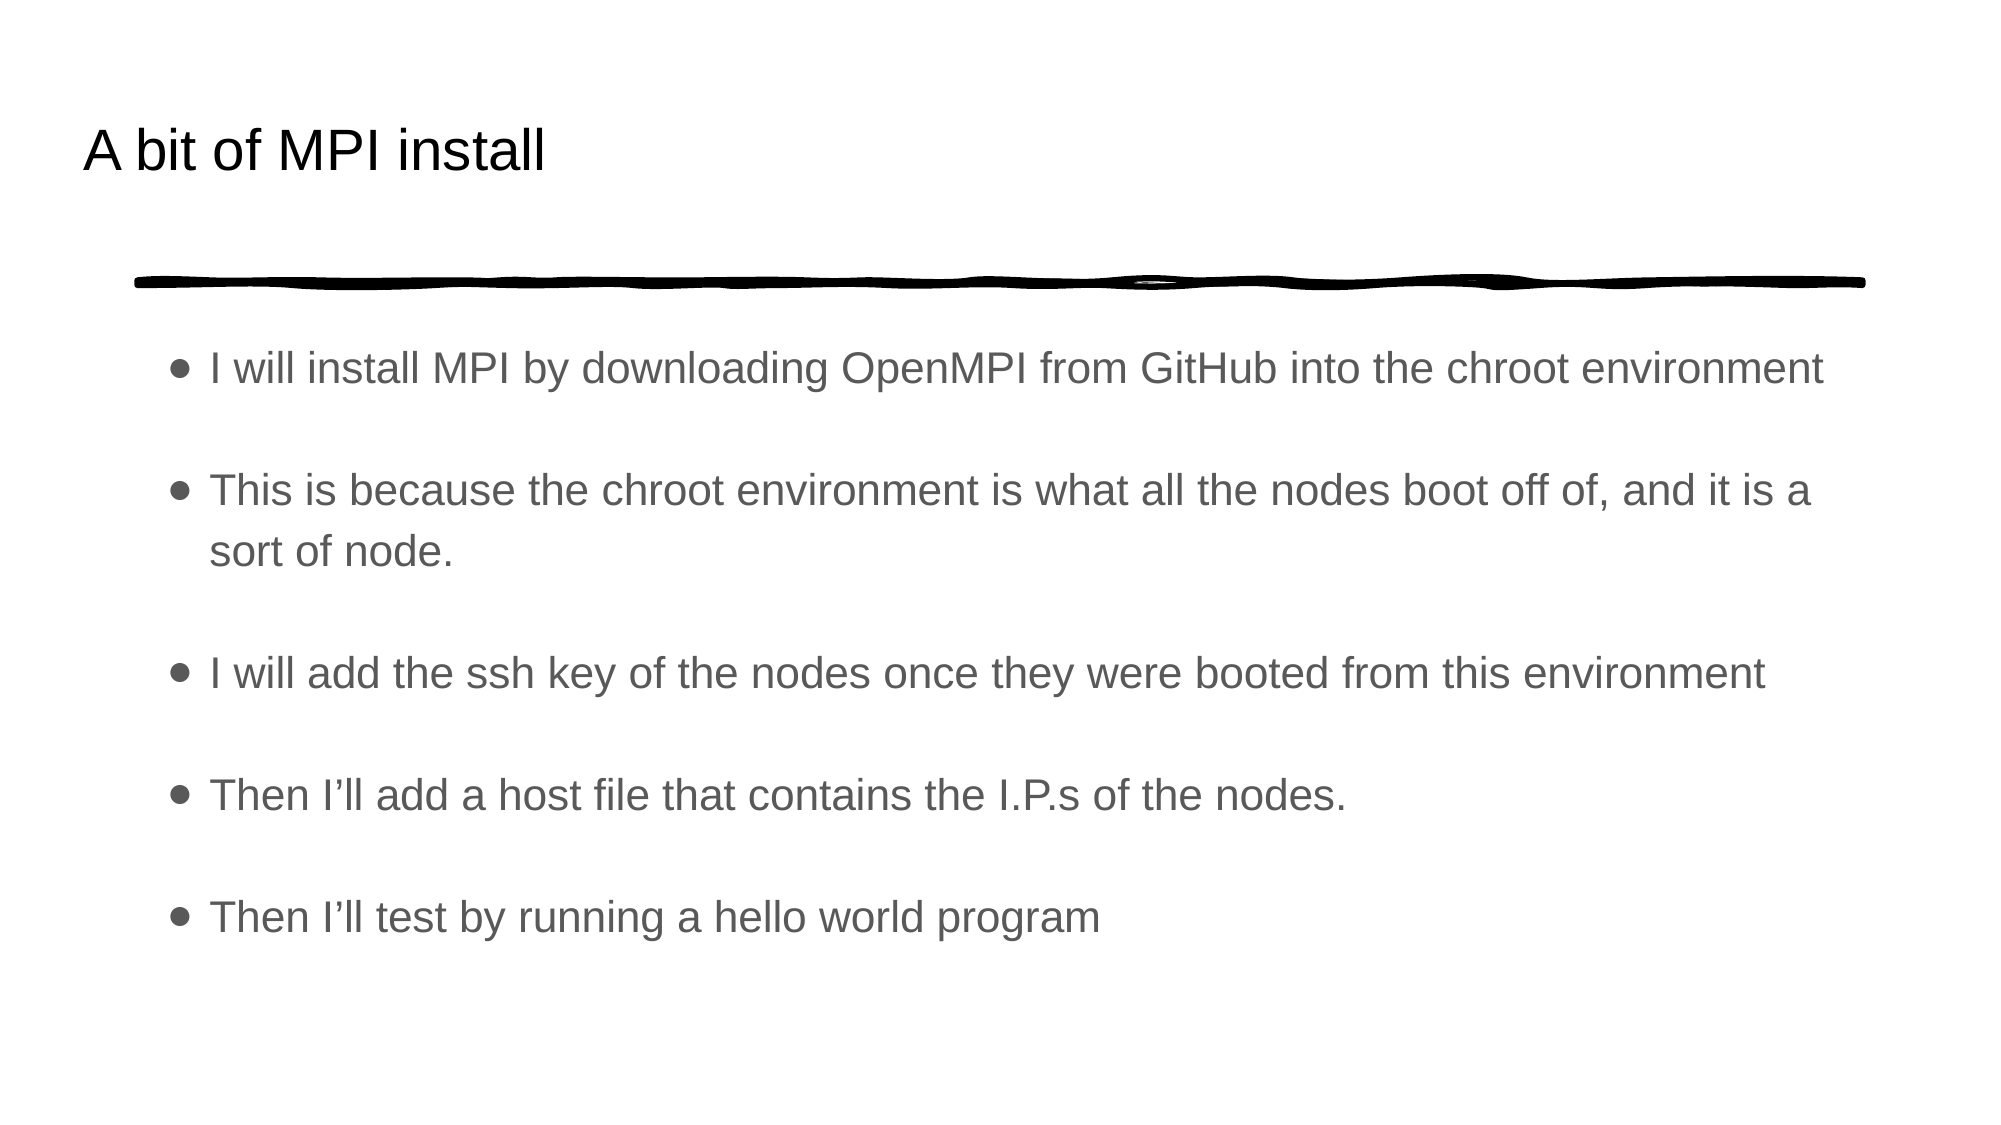

# A bit of MPI install
I will install MPI by downloading OpenMPI from GitHub into the chroot environment
This is because the chroot environment is what all the nodes boot off of, and it is a sort of node.
I will add the ssh key of the nodes once they were booted from this environment
Then I’ll add a host file that contains the I.P.s of the nodes.
Then I’ll test by running a hello world program